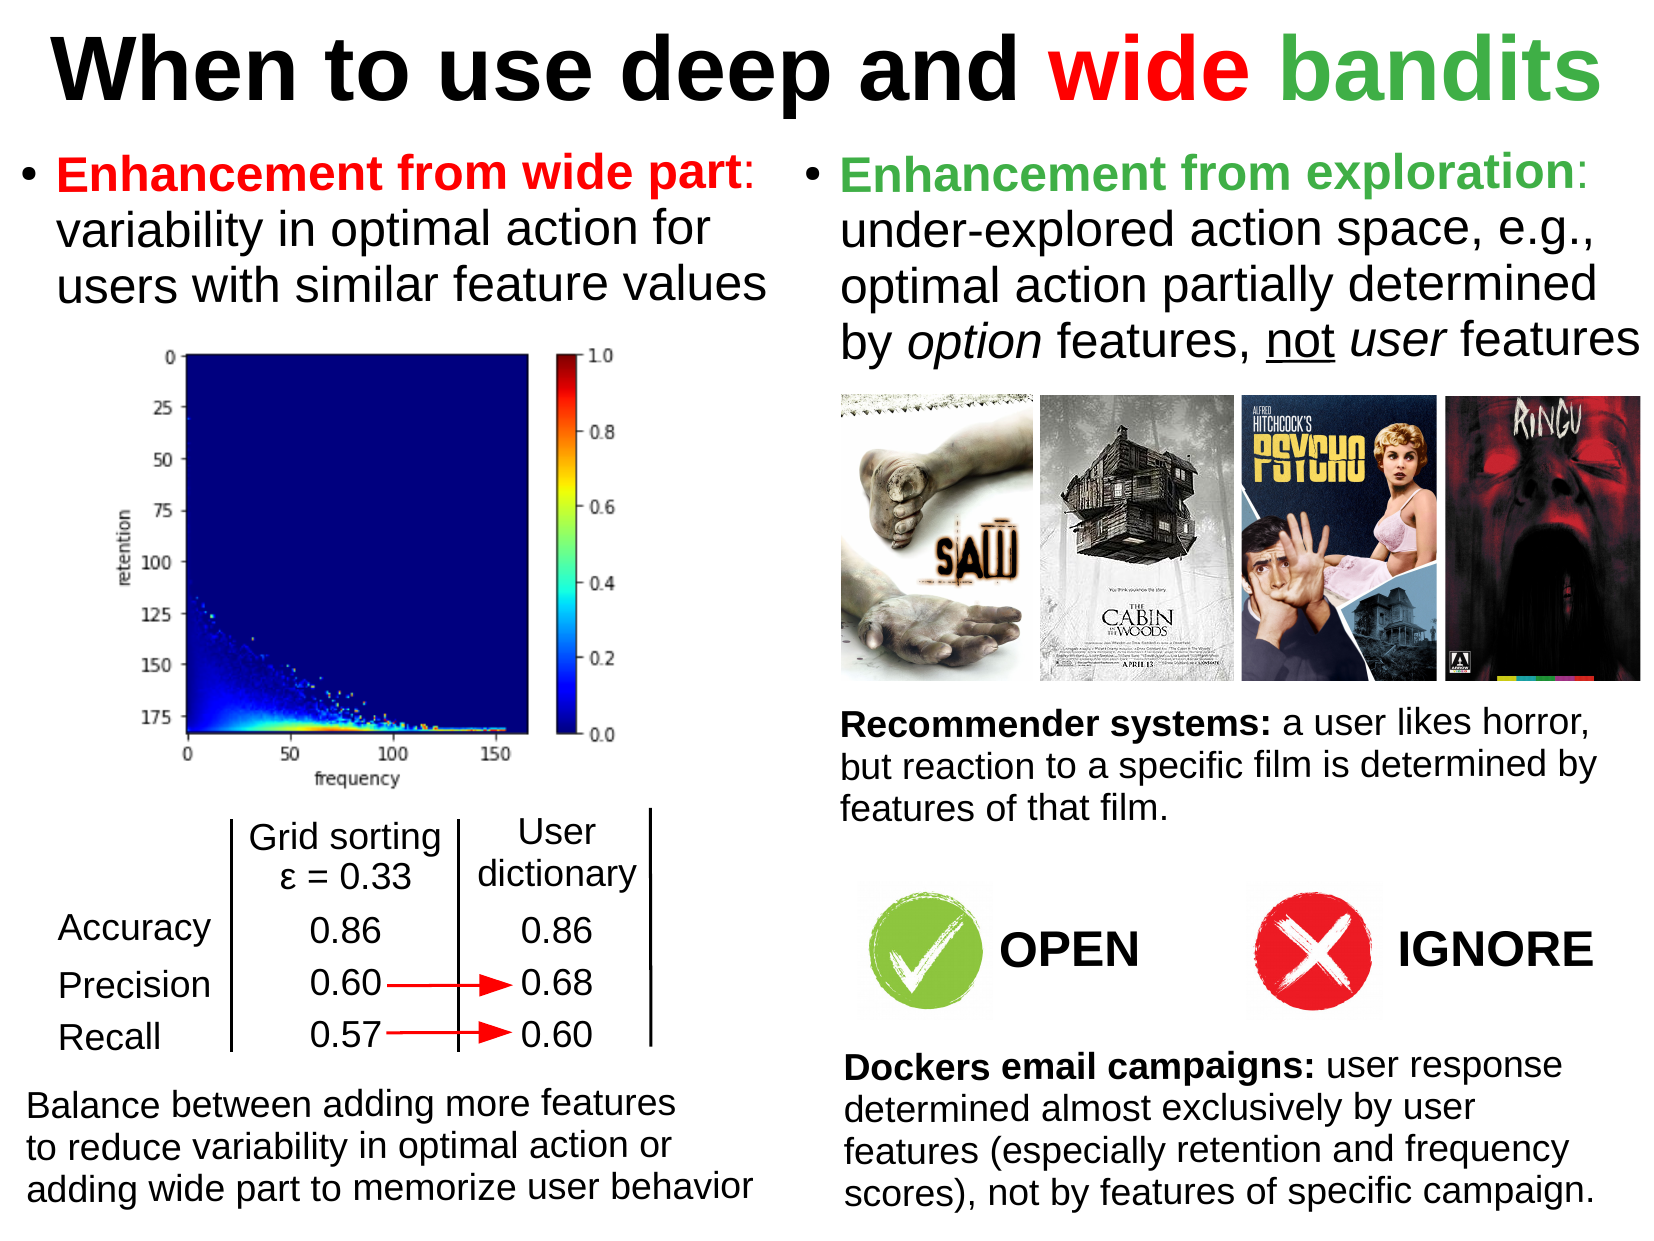

# When to use deep and wide bandits
Enhancement from wide part:
variability in optimal action for users with similar feature values
Enhancement from exploration:
under-explored action space, e.g.,
optimal action partially determined by option features, not user features
Recommender systems: a user likes horror, but reaction to a specific film is determined by features of that film.
User dictionary
Grid sorting
ε = 0.33
Accuracy
0.86
0.86
IGNORE
OPEN
0.60
0.68
Precision
0.57
0.60
Recall
Dockers email campaigns: user response determined almost exclusively by user features (especially retention and frequency scores), not by features of specific campaign.
Balance between adding more features
to reduce variability in optimal action or adding wide part to memorize user behavior